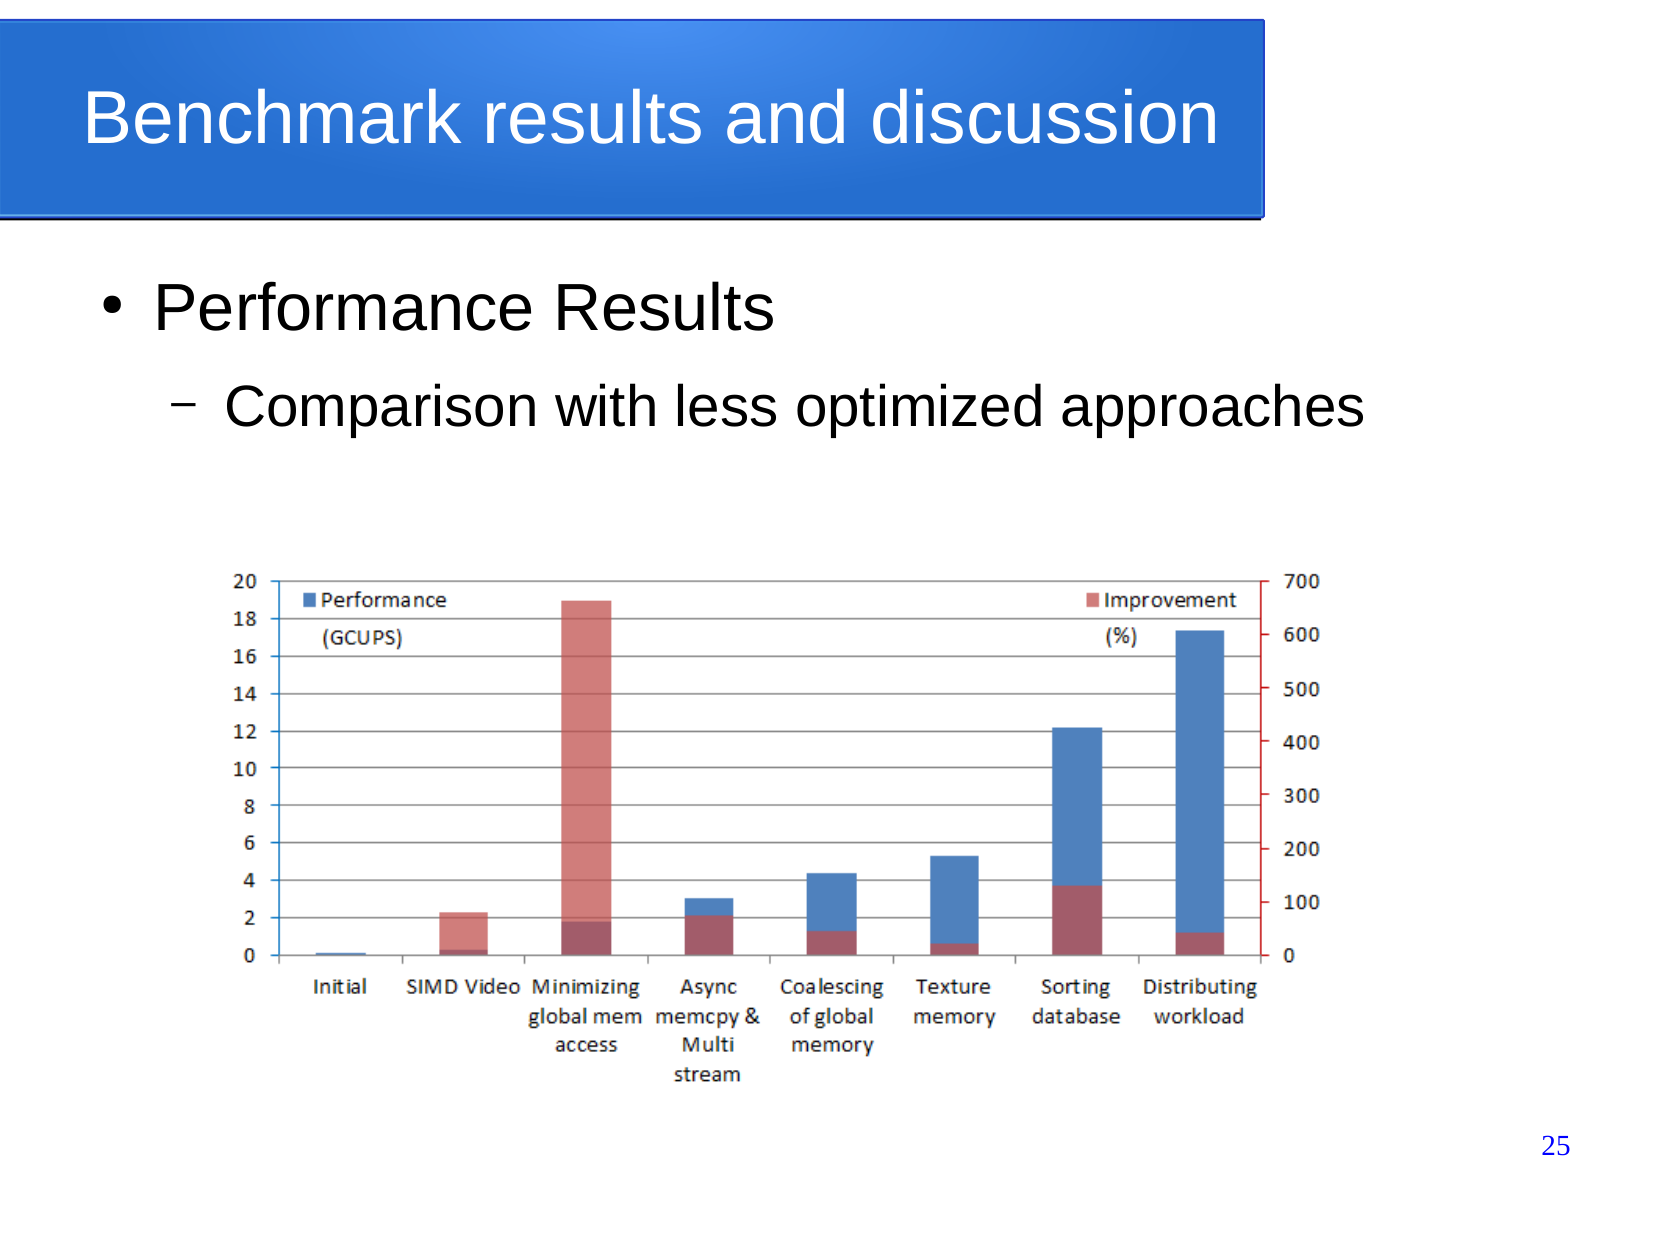

# Benchmark results and discussion
Performance Results
Comparison with less optimized approaches
25